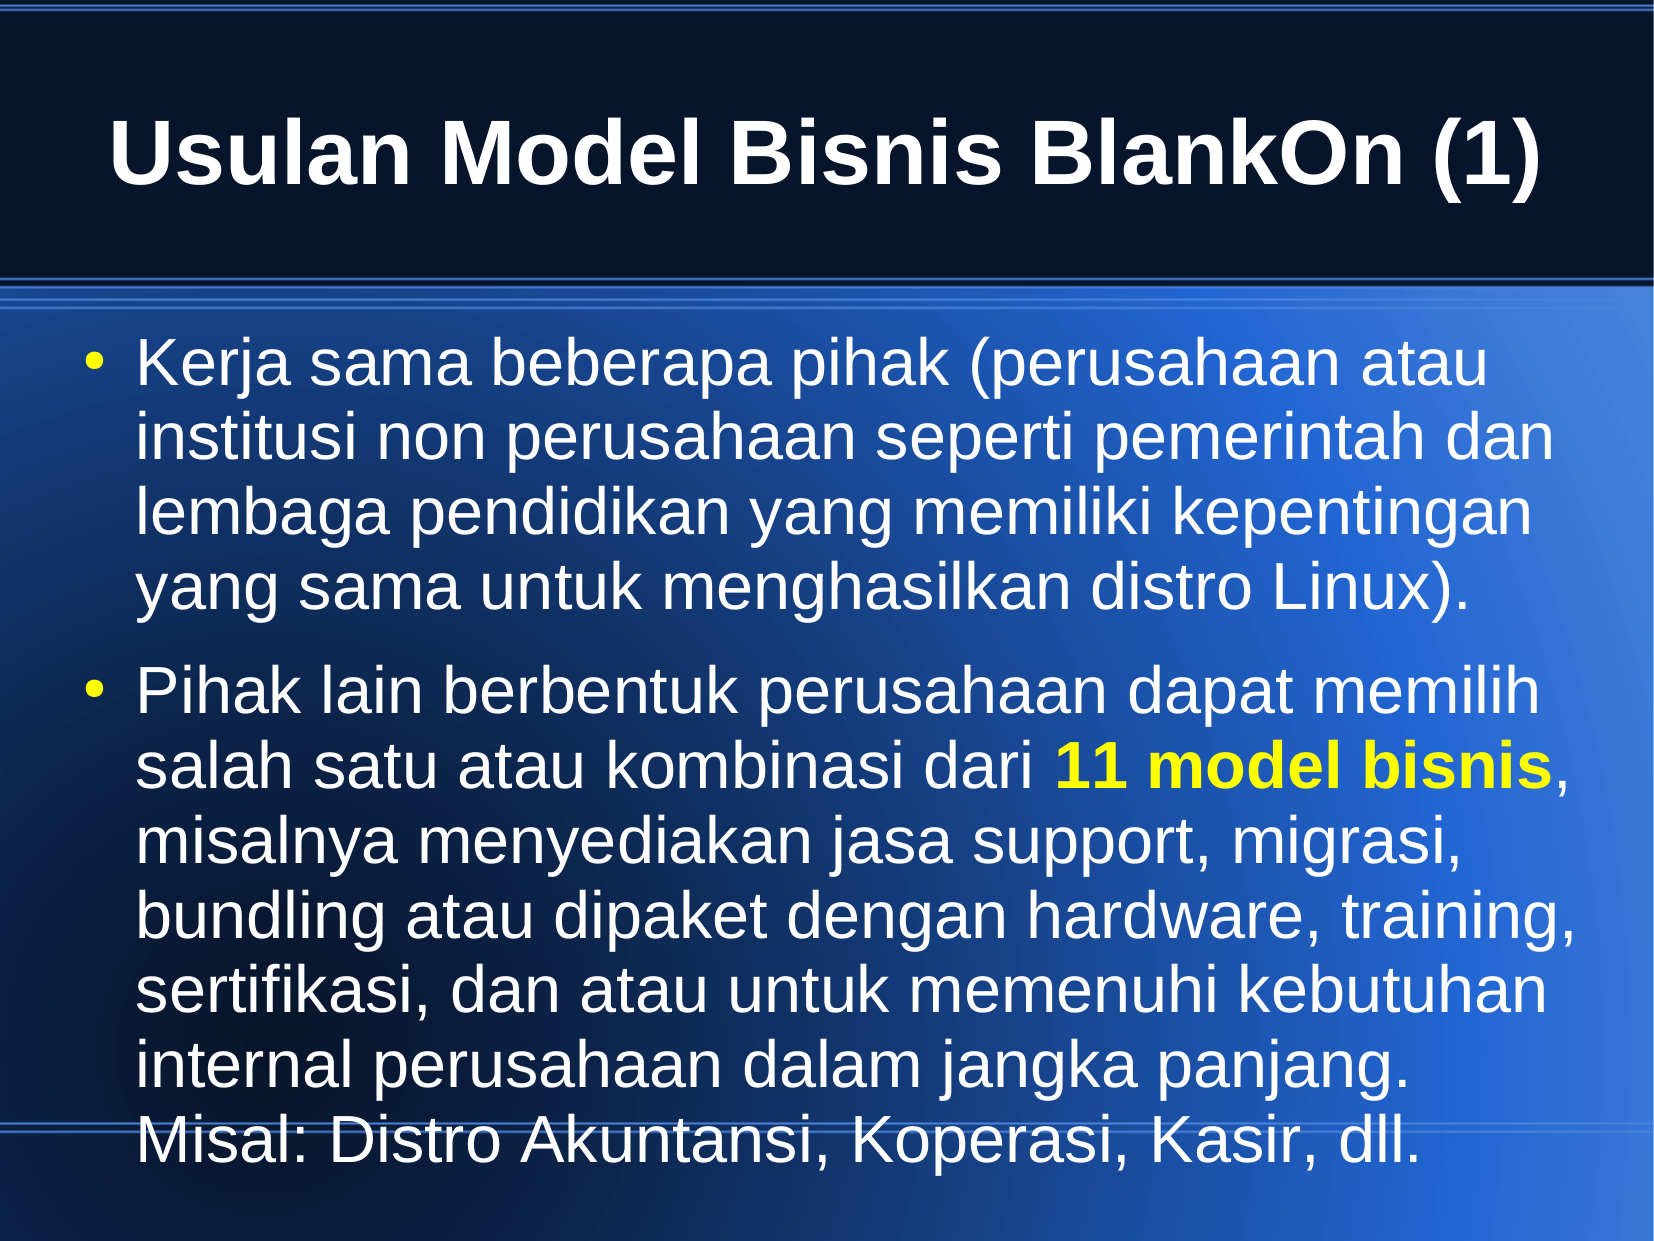

# Usulan Model Bisnis BlankOn (1)
Kerja sama beberapa pihak (perusahaan atau institusi non perusahaan seperti pemerintah dan lembaga pendidikan yang memiliki kepentingan yang sama untuk menghasilkan distro Linux).
Pihak lain berbentuk perusahaan dapat memilih salah satu atau kombinasi dari 11 model bisnis, misalnya menyediakan jasa support, migrasi, bundling atau dipaket dengan hardware, training, sertifikasi, dan atau untuk memenuhi kebutuhan internal perusahaan dalam jangka panjang. Misal: Distro Akuntansi, Koperasi, Kasir, dll.